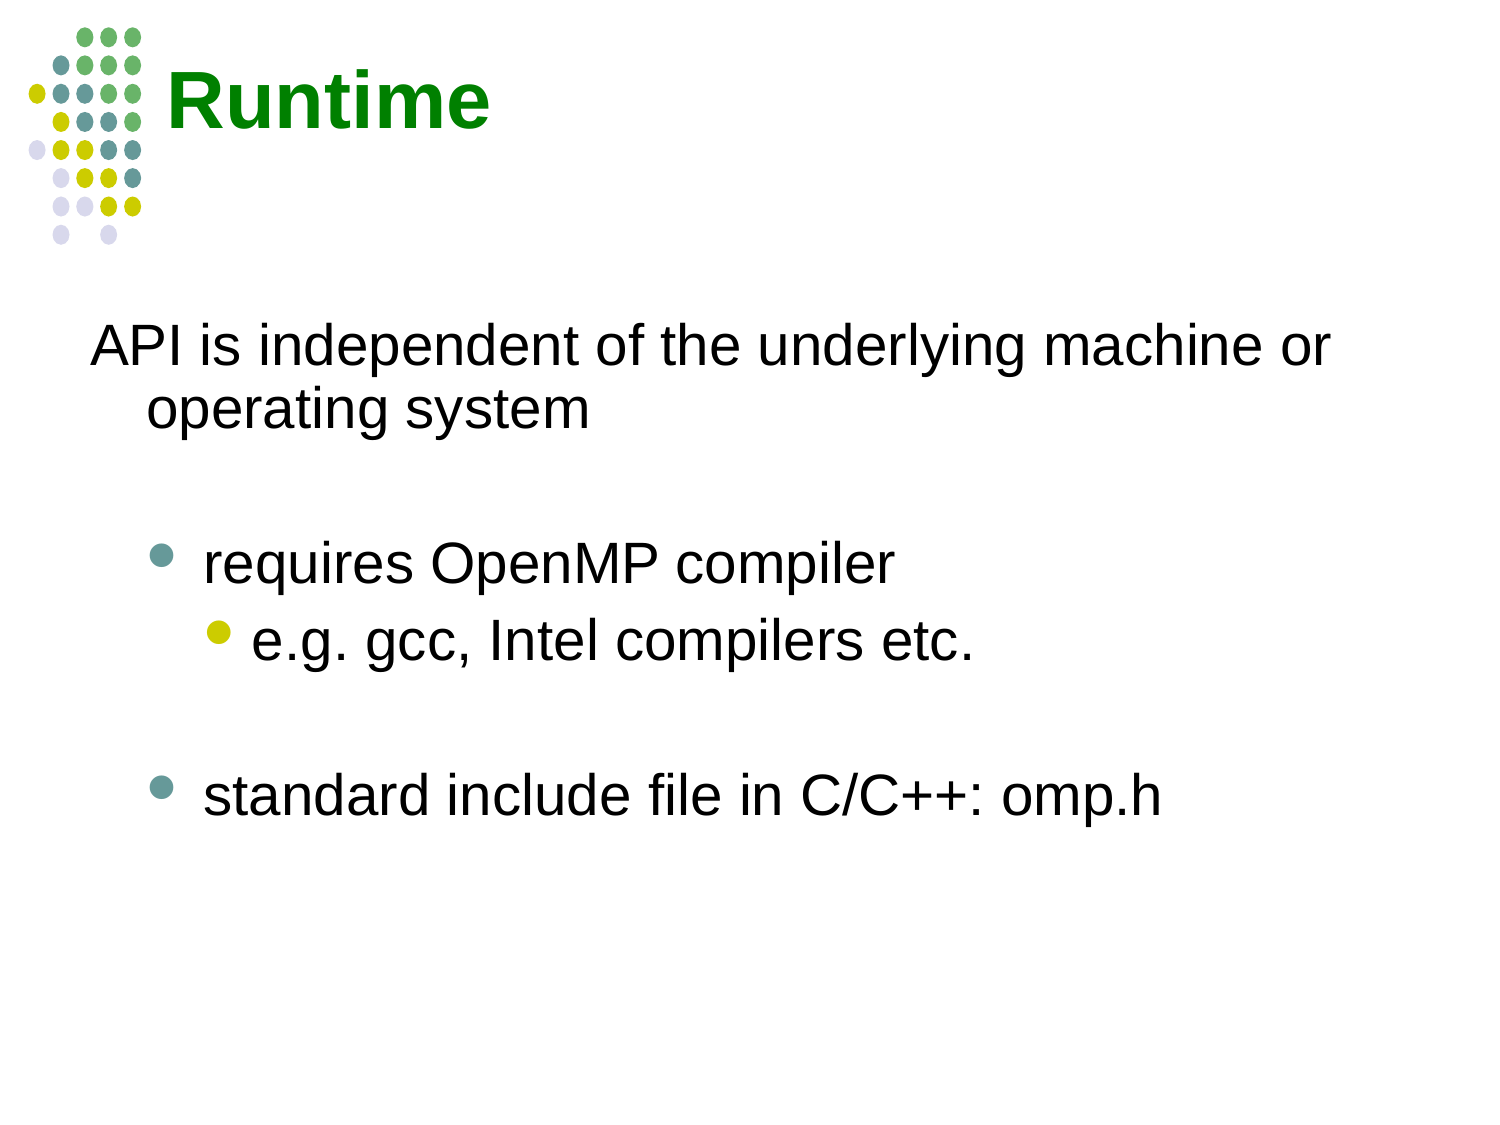

# Runtime
API is independent of the underlying machine or operating system
requires OpenMP compiler
e.g. gcc, Intel compilers etc.
standard include file in C/C++: omp.h